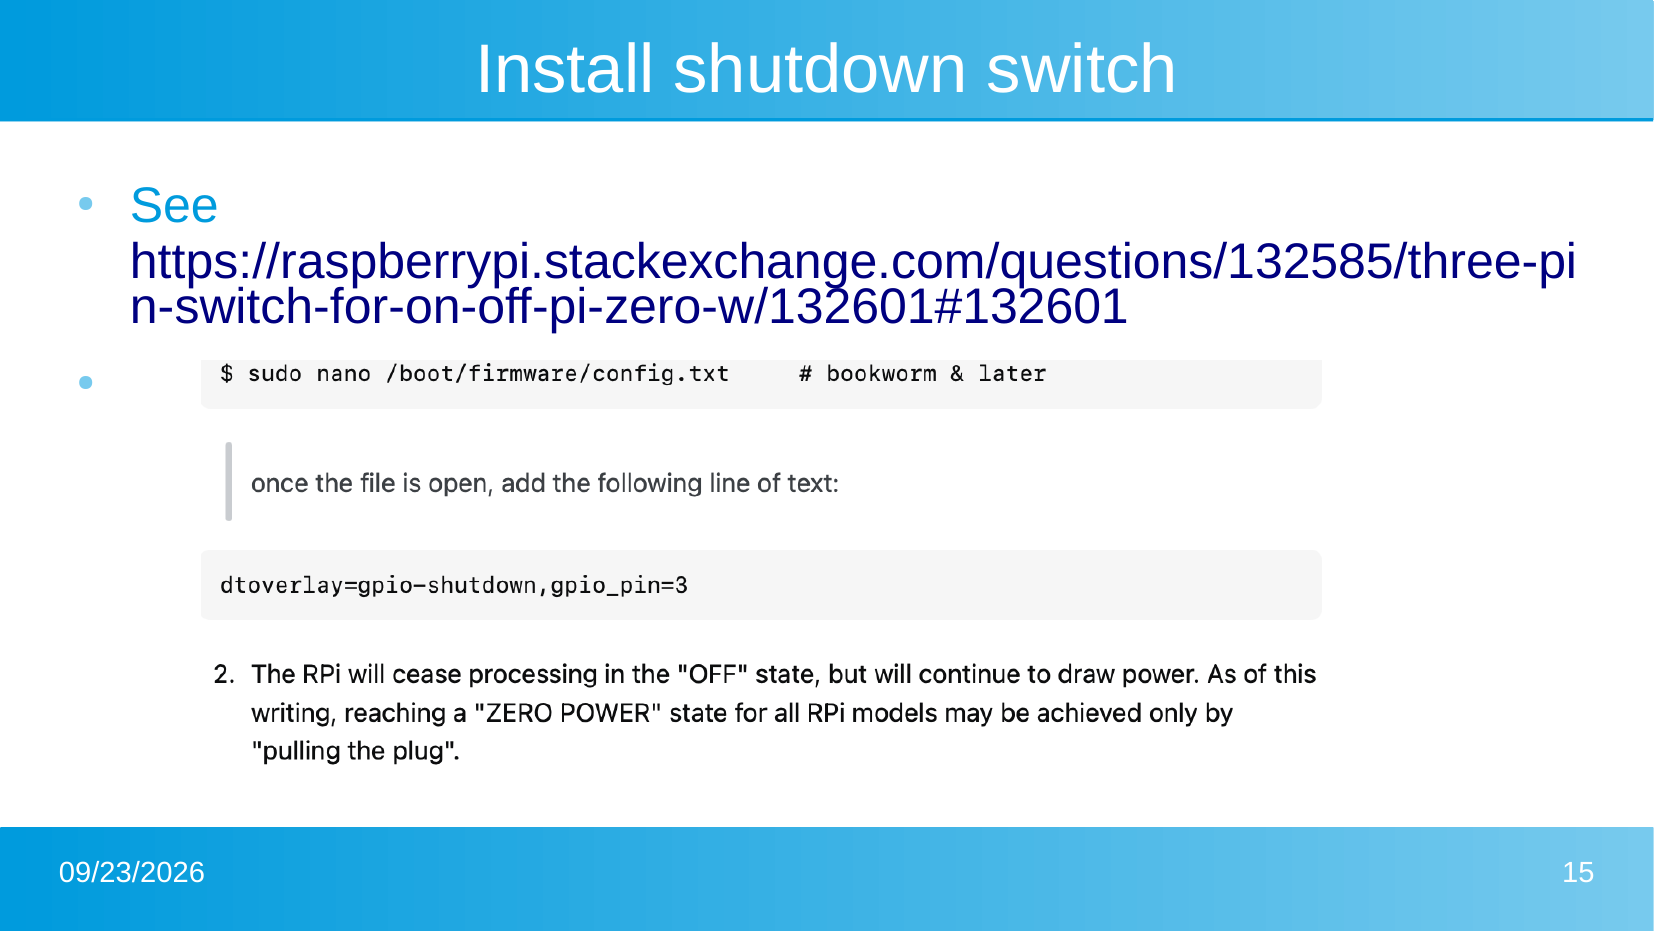

# Install shutdown switch
See https://raspberrypi.stackexchange.com/questions/132585/three-pin-switch-for-on-off-pi-zero-w/132601#132601
15